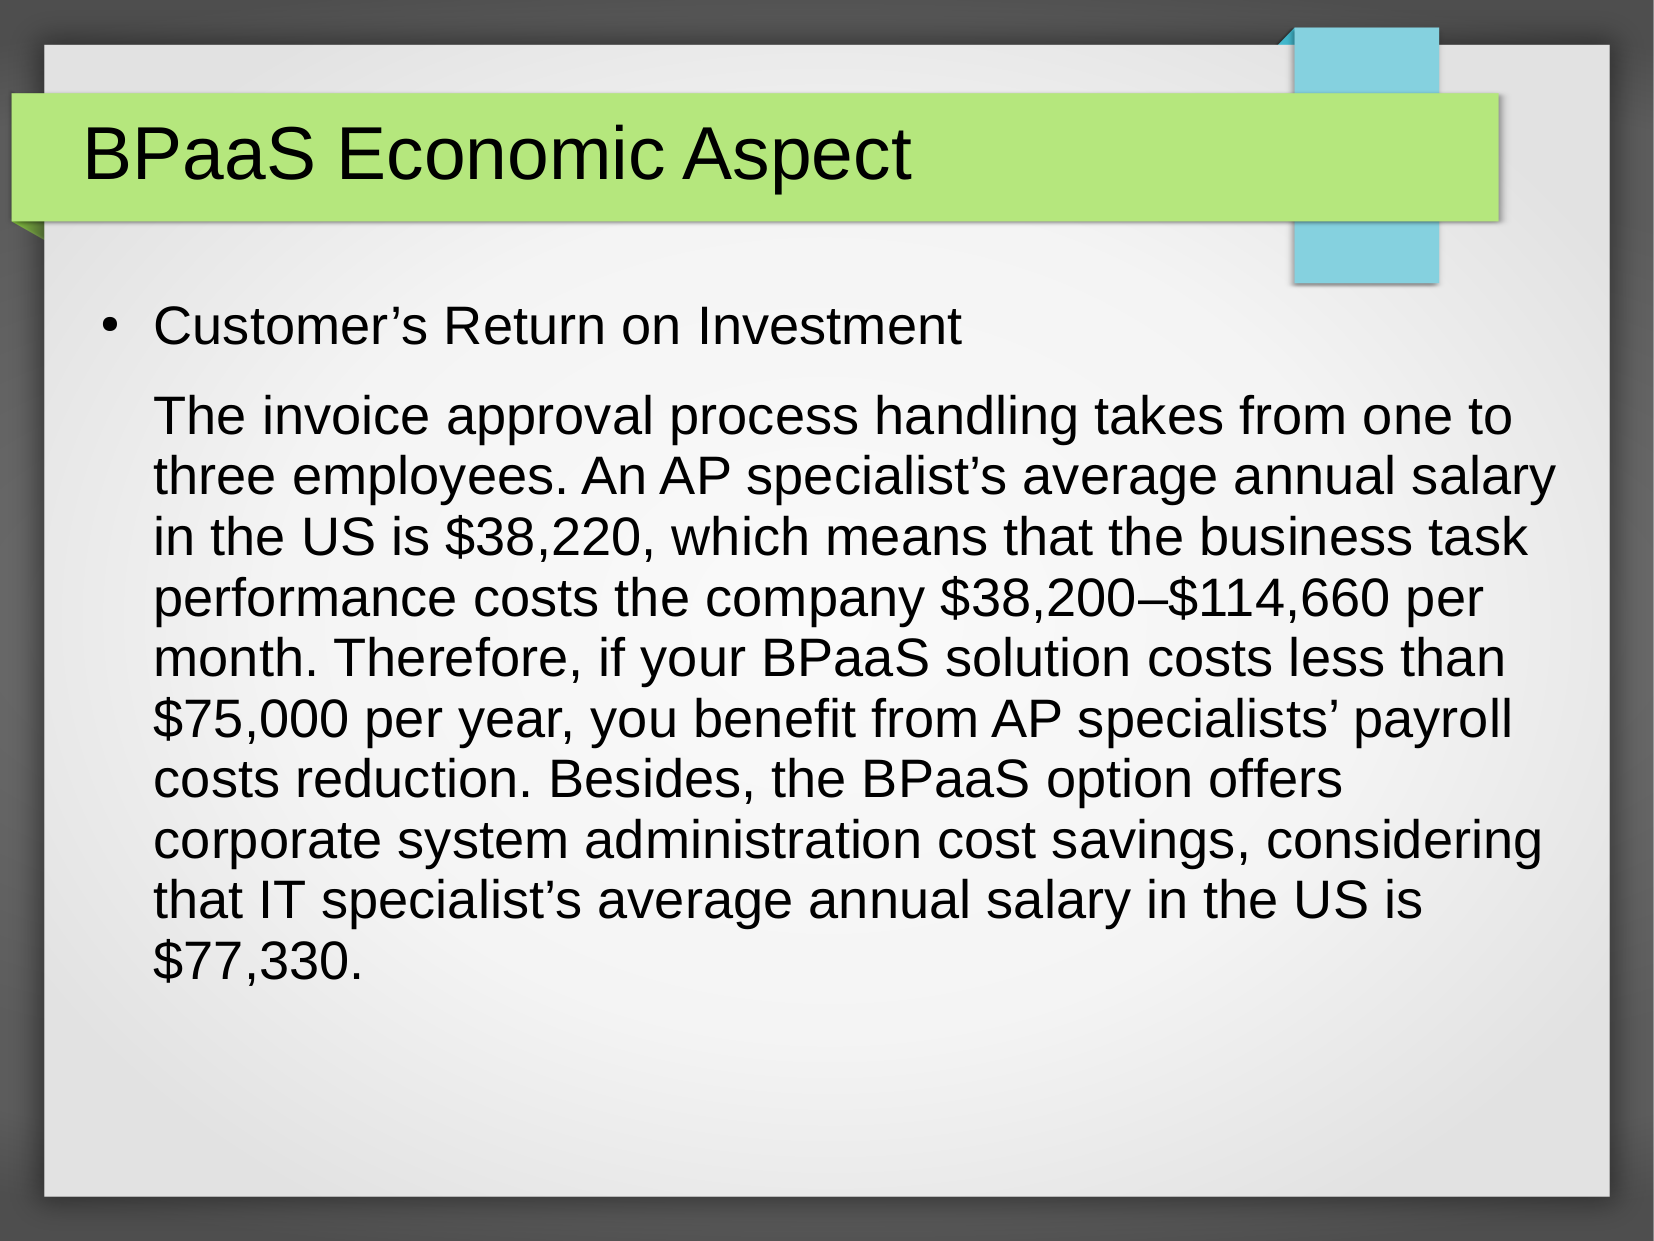

# BPaaS Economic Aspect
Customer’s Return on Investment
The invoice approval process handling takes from one to three employees. An AP specialist’s average annual salary in the US is $38,220, which means that the business task performance costs the company $38,200­­­–$114,660 per month. Therefore, if your BPaaS solution costs less than $75,000 per year, you benefit from AP specialists’ payroll costs reduction. Besides, the BPaaS option offers corporate system administration cost savings, considering that IT specialist’s average annual salary in the US is $77,330.